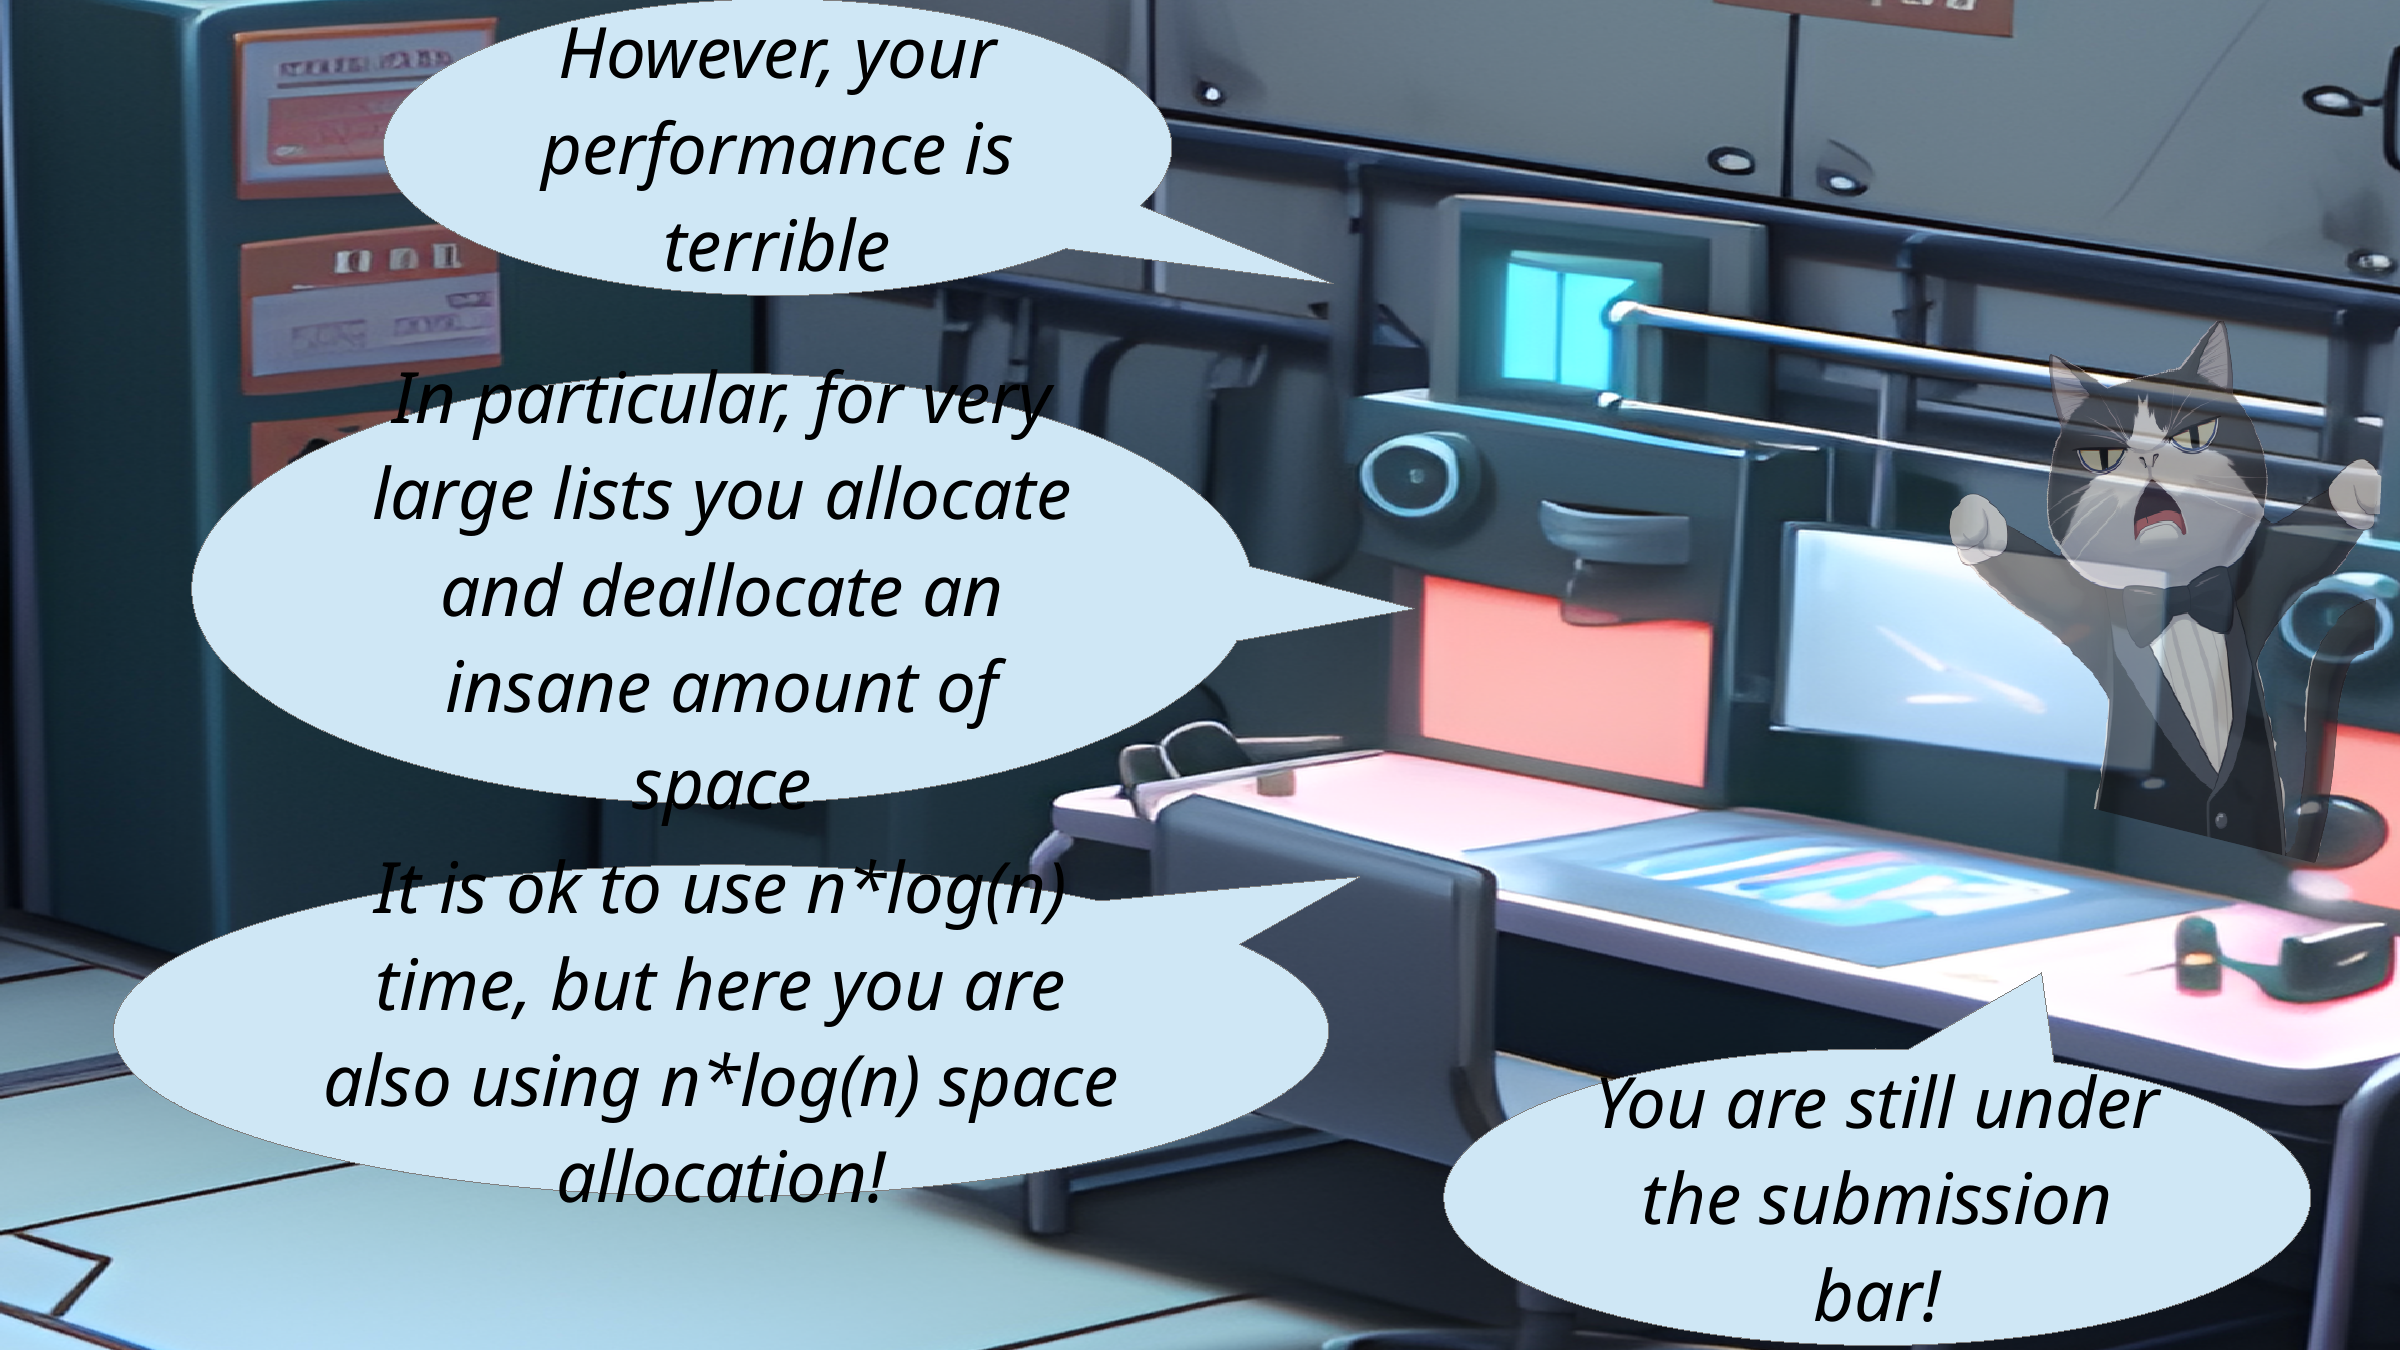

However, your performance is terrible
In particular, for very large lists you allocate and deallocate an insane amount of space
It is ok to use n*log(n) time, but here you are also using n*log(n) space allocation!
You are still under the submission bar!